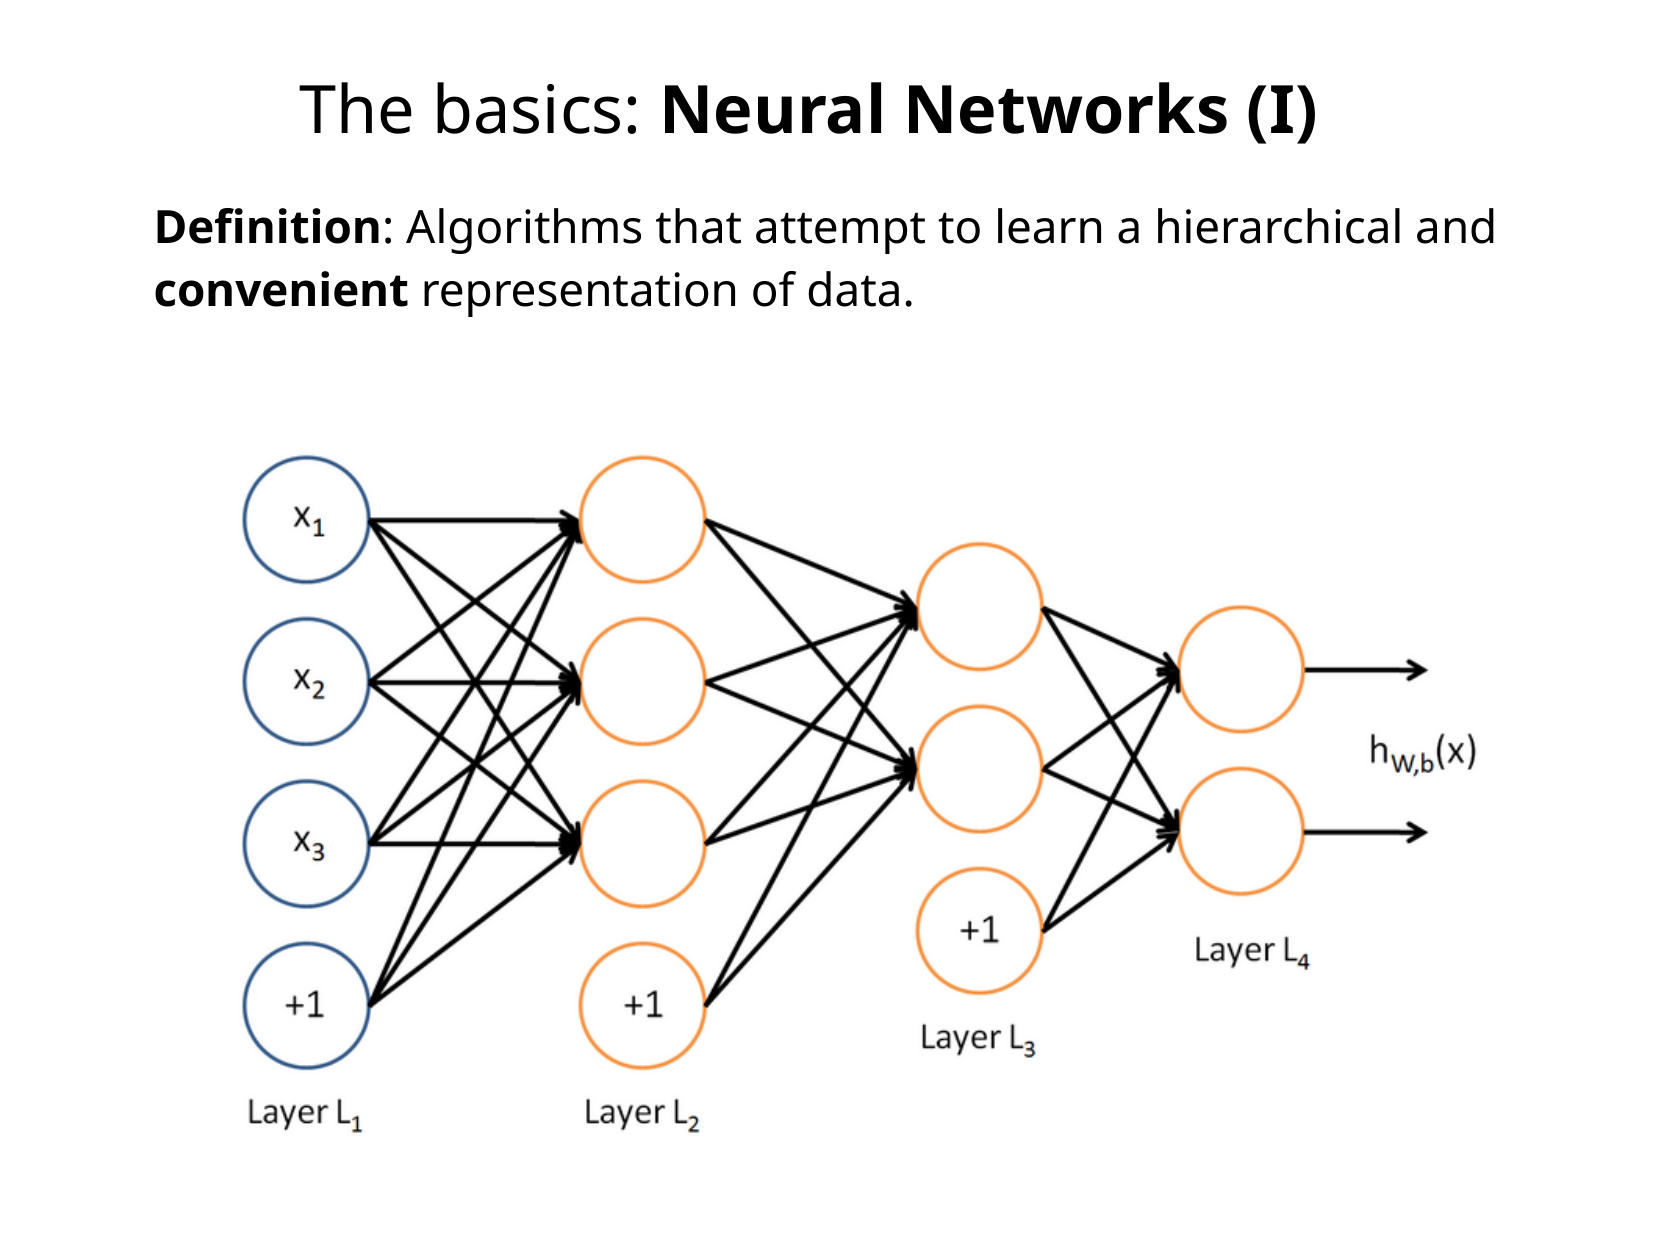

# The basics: Neural Networks (I)
Definition: Algorithms that attempt to learn a hierarchical and convenient representation of data.